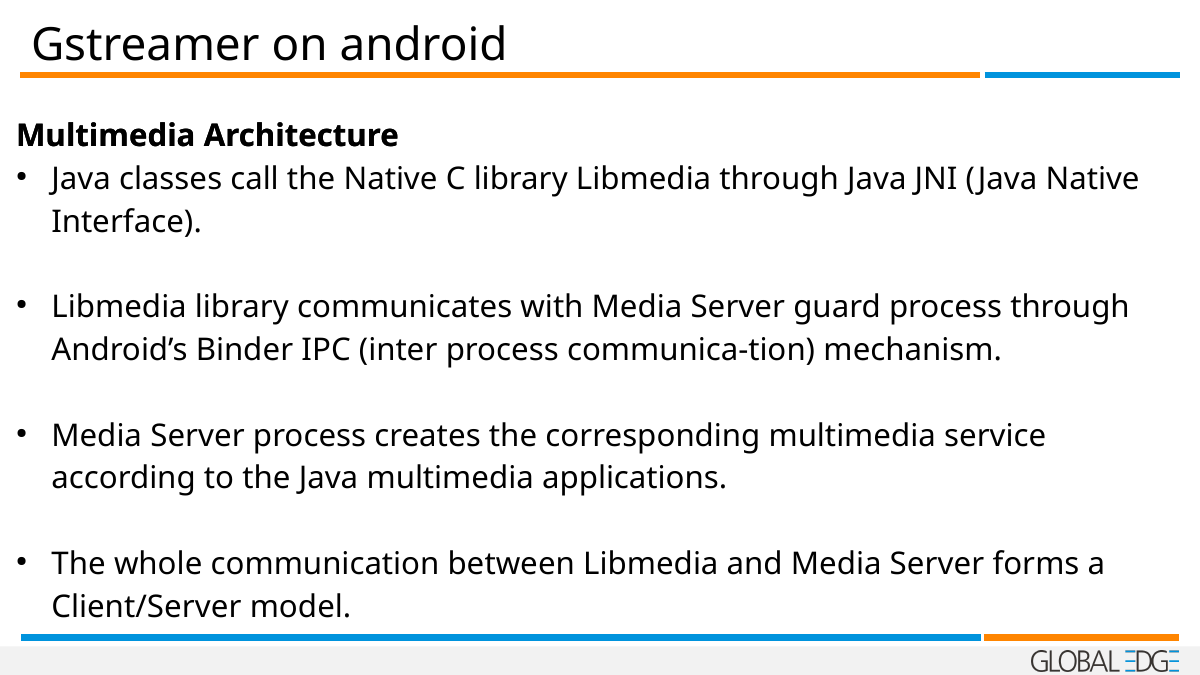

# Gstreamer on android
Multimedia Architecture
Multimedia Architecture
Java classes call the Native C library Libmedia through Java JNI (Java Native Interface).
Libmedia library communicates with Media Server guard process through Android’s Binder IPC (inter process communica-tion) mechanism.
Media Server process creates the corresponding multimedia service according to the Java multimedia applications.
The whole communication between Libmedia and Media Server forms a Client/Server model.